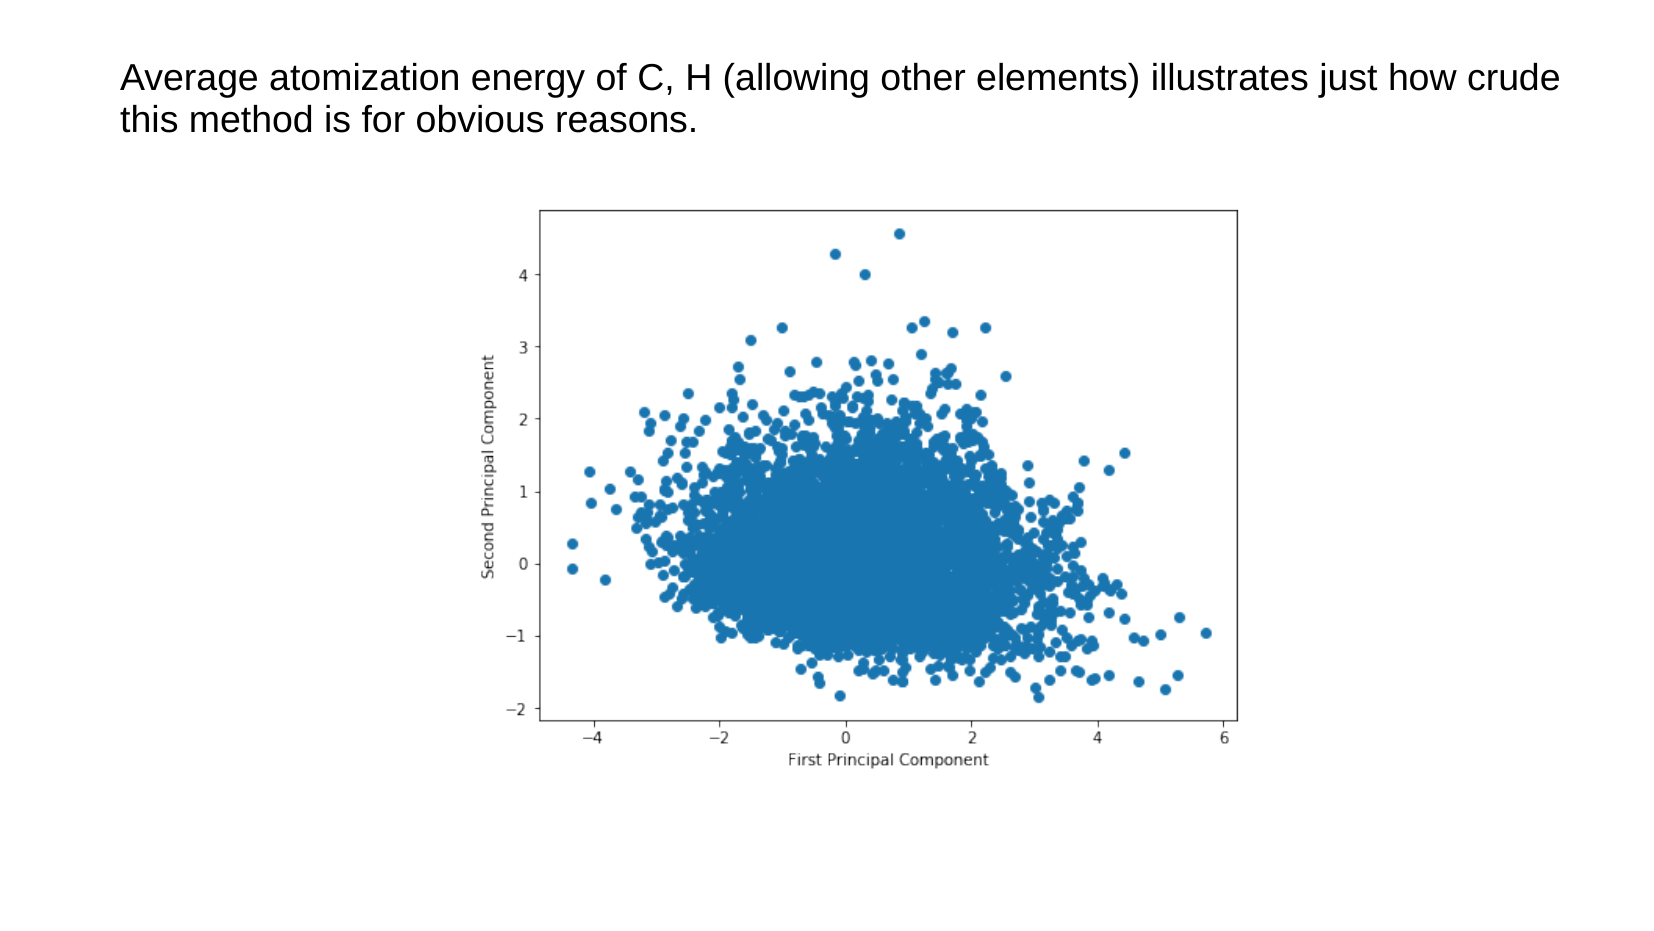

Average atomization energy of C, H (allowing other elements) illustrates just how crude
this method is for obvious reasons.